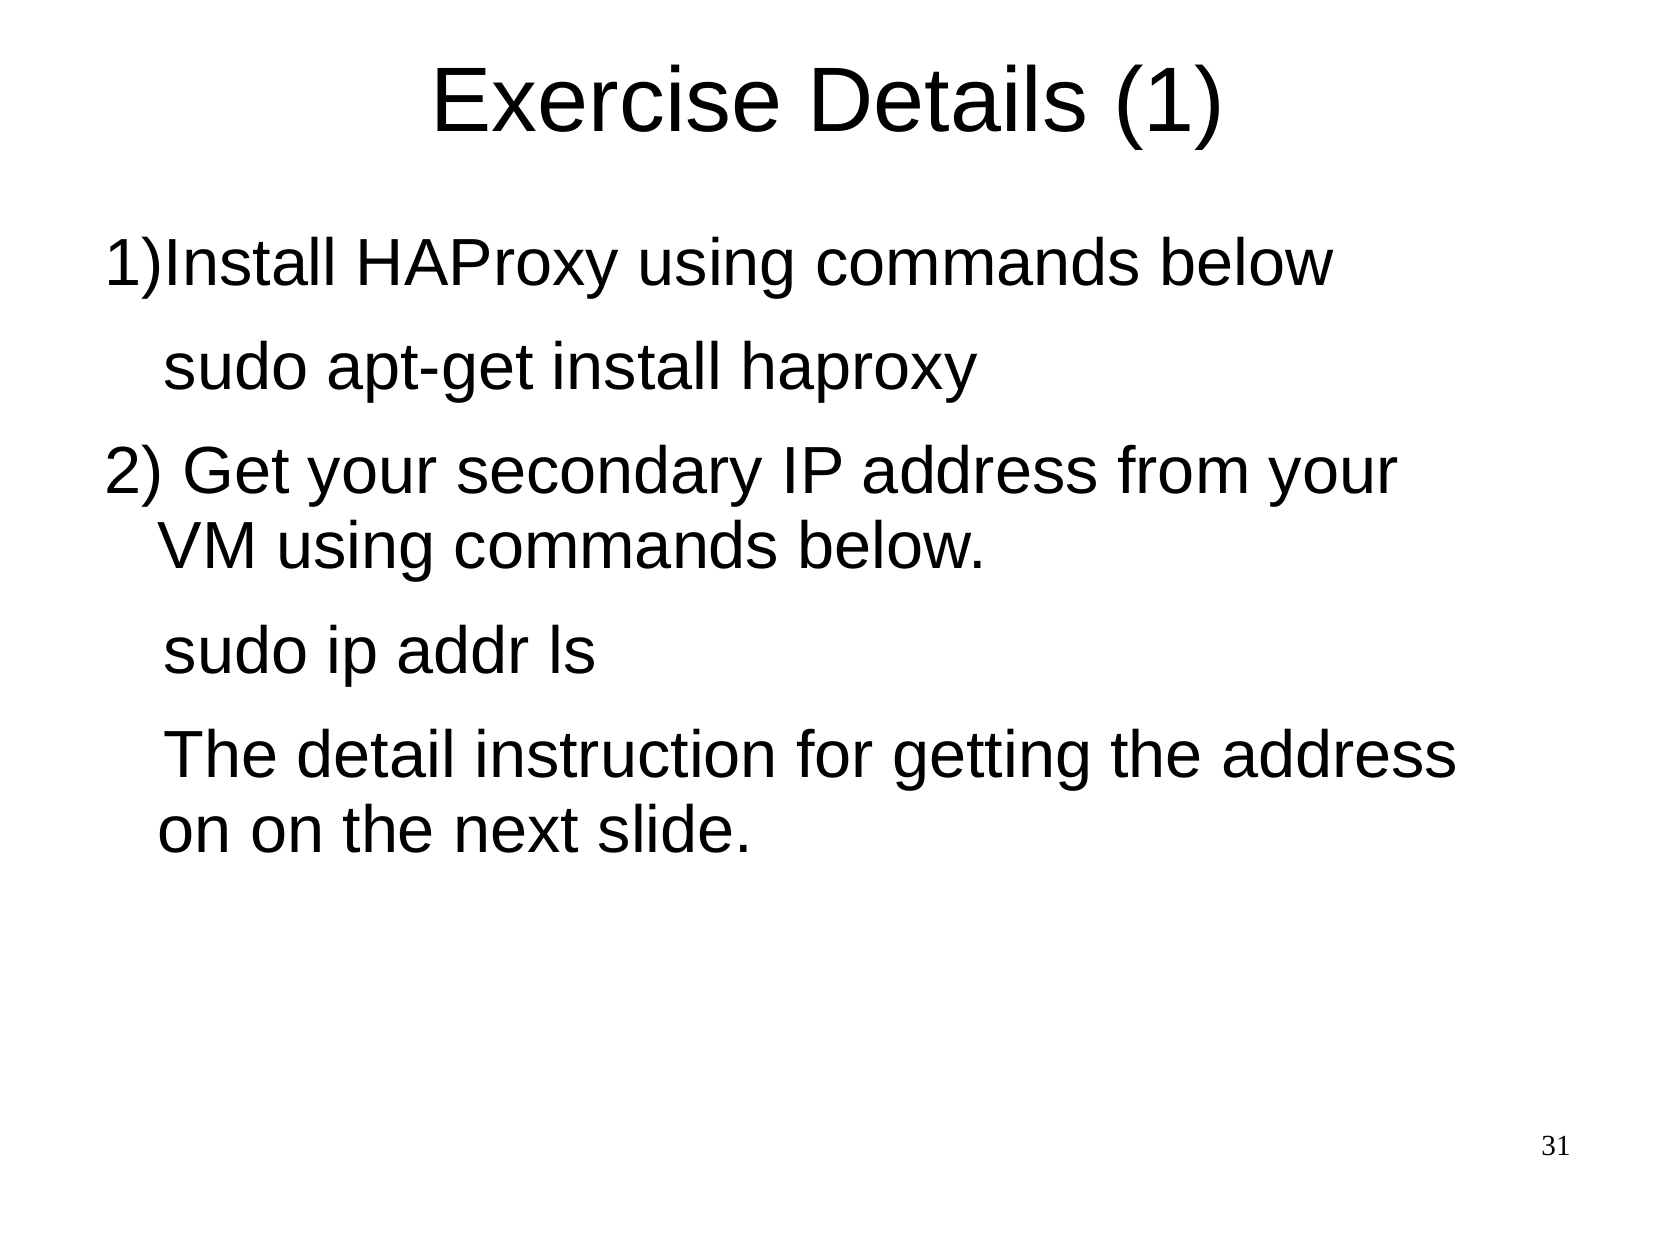

# Exercise Details (1)
Install HAProxy using commands below
sudo apt-get install haproxy
 Get your secondary IP address from your VM using commands below.
sudo ip addr ls
The detail instruction for getting the address on on the next slide.
31